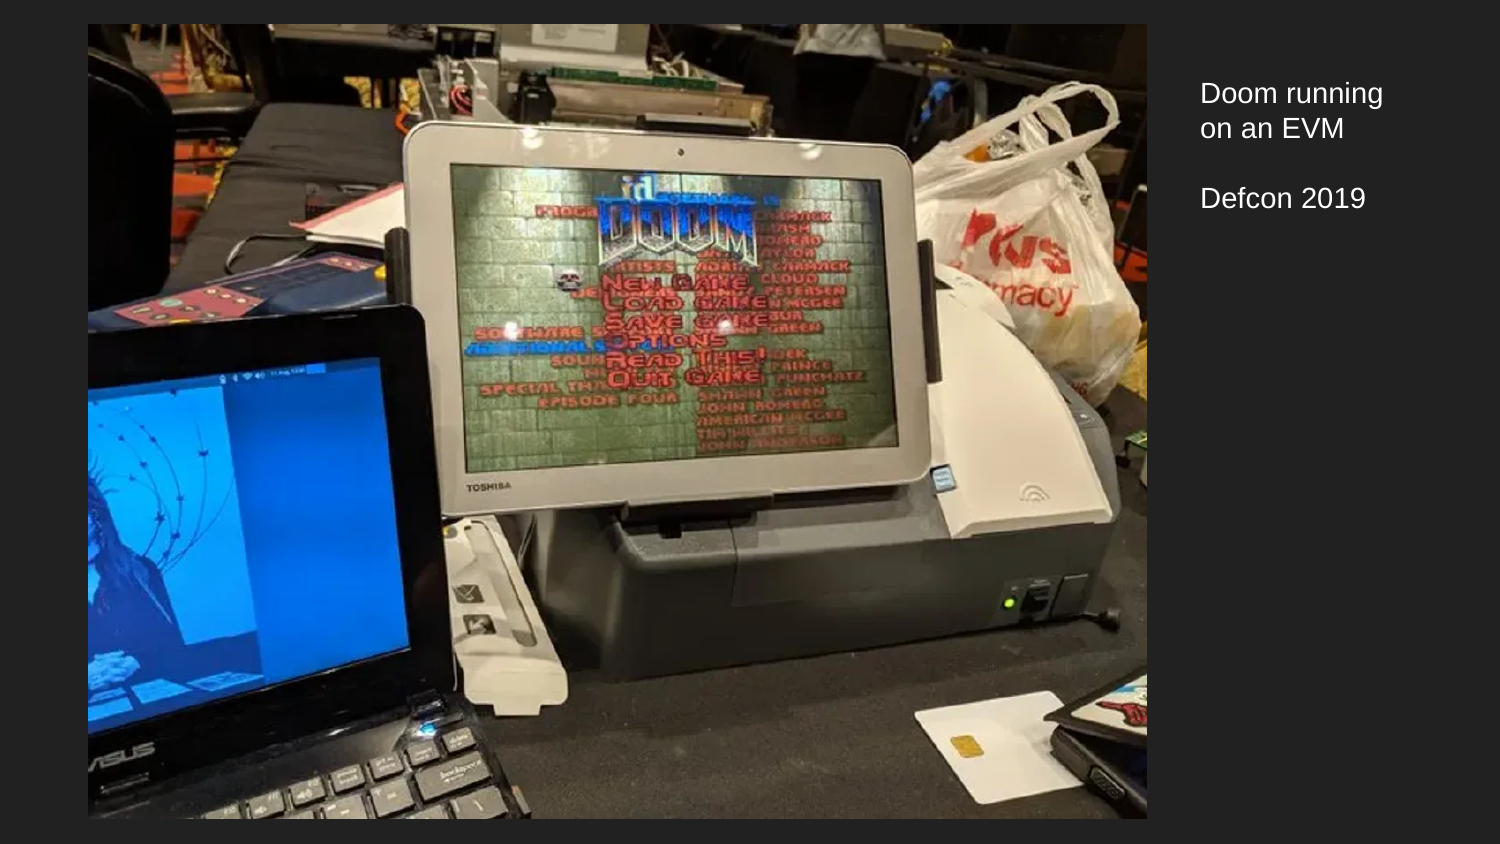

Doom running on an EVM
Defcon 2019